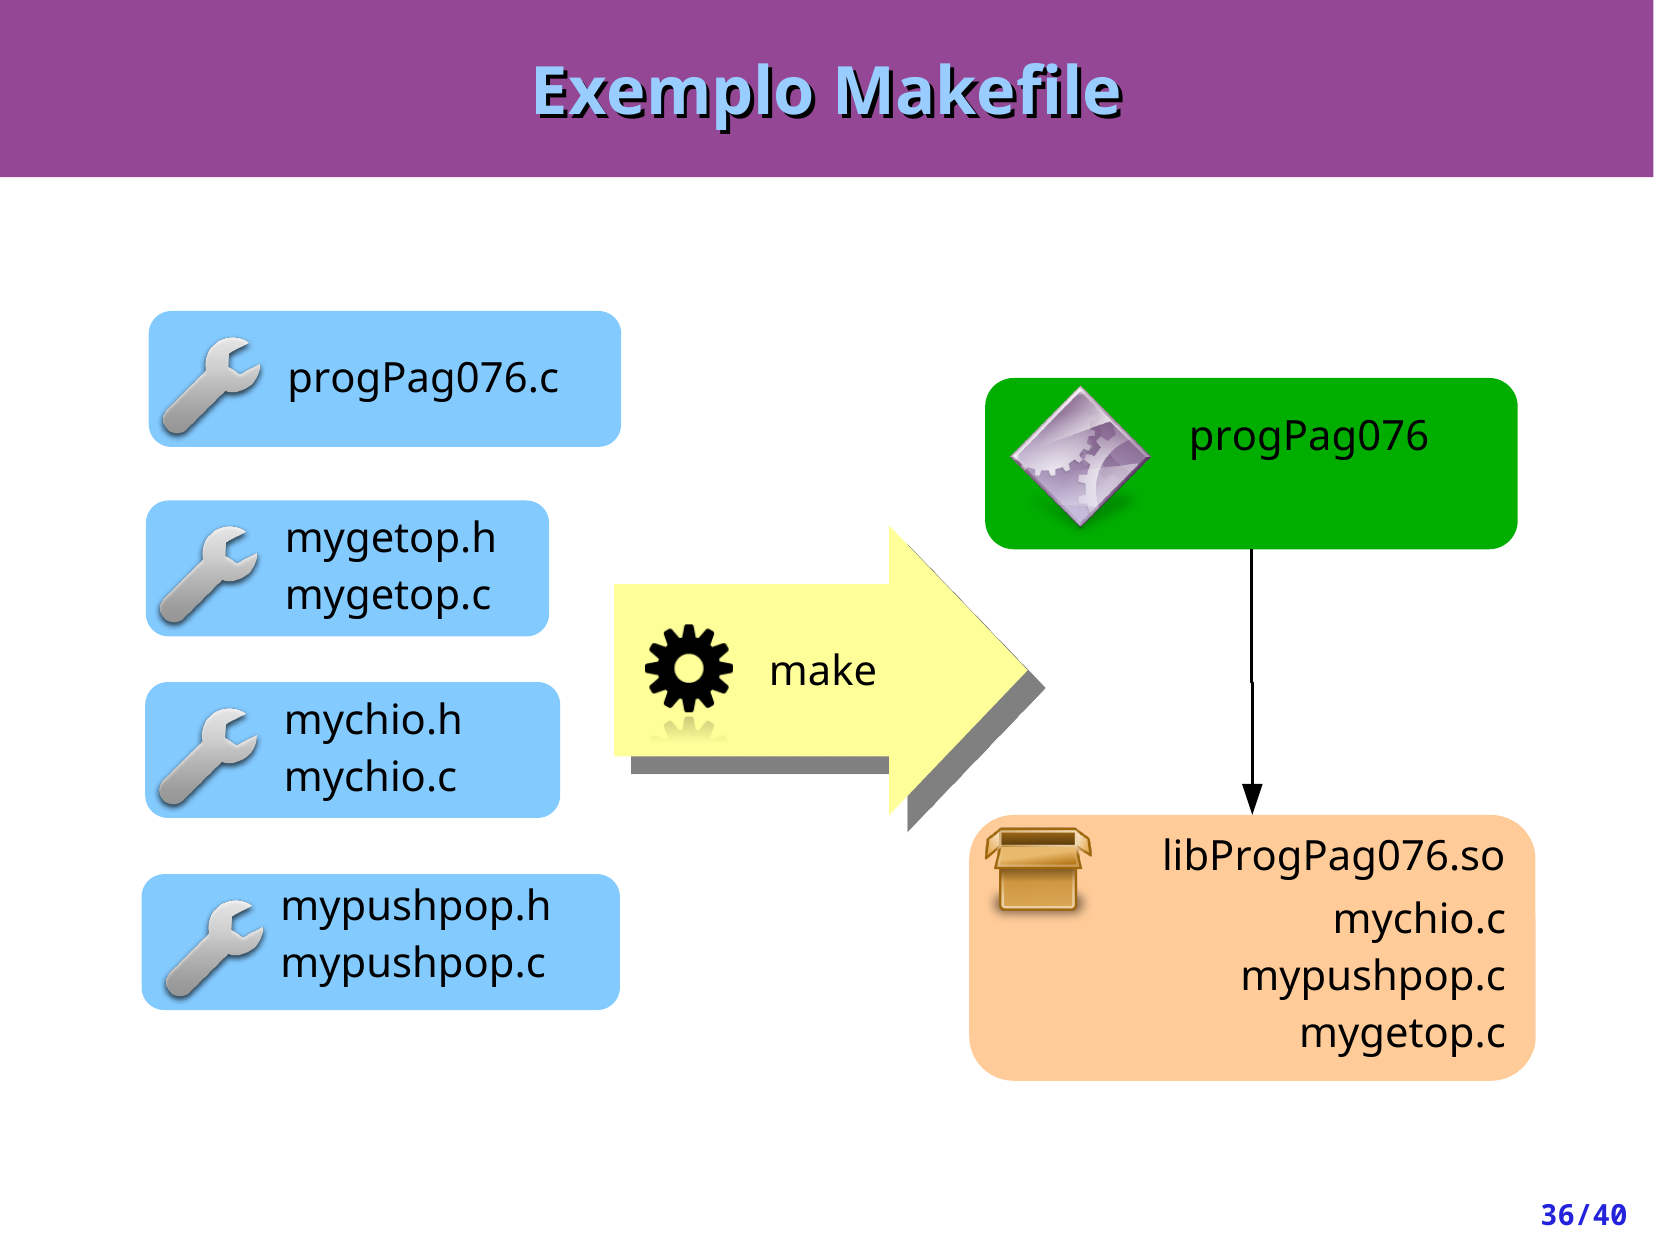

# Exemplo Makefile
progPag076.c
progPag076
mygetop.h
mygetop.c
make
mychio.h
mychio.c
libProgPag076.so
mychio.c
mypushpop.c
mygetop.c
mypushpop.h
mypushpop.c
36